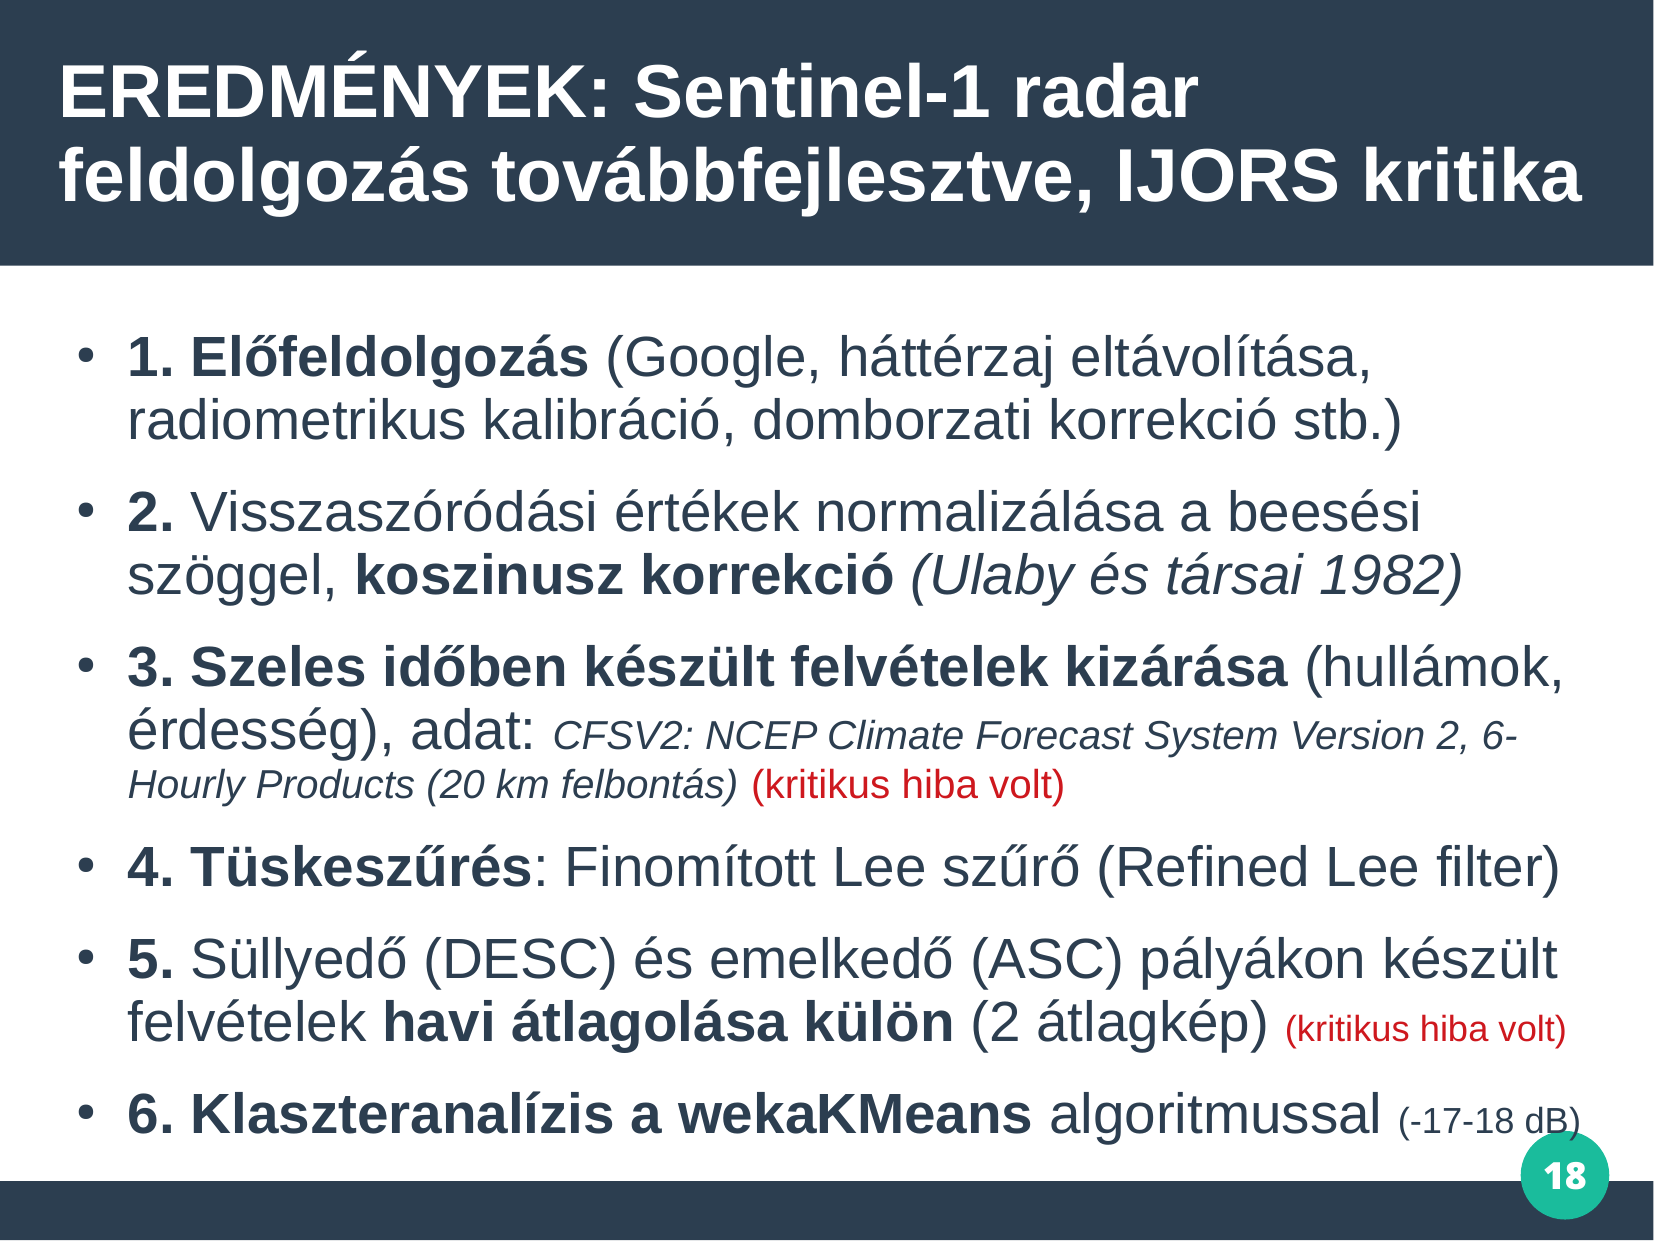

# EREDMÉNYEK: Sentinel-1 radar feldolgozás továbbfejlesztve, IJORS kritika
1. Előfeldolgozás (Google, háttérzaj eltávolítása, radiometrikus kalibráció, domborzati korrekció stb.)
2. Visszaszóródási értékek normalizálása a beesési szöggel, koszinusz korrekció (Ulaby és társai 1982)
3. Szeles időben készült felvételek kizárása (hullámok, érdesség), adat: CFSV2: NCEP Climate Forecast System Version 2, 6-Hourly Products (20 km felbontás) (kritikus hiba volt)
4. Tüskeszűrés: Finomított Lee szűrő (Refined Lee filter)
5. Süllyedő (DESC) és emelkedő (ASC) pályákon készült felvételek havi átlagolása külön (2 átlagkép) (kritikus hiba volt)
6. Klaszteranalízis a wekaKMeans algoritmussal (-17-18 dB)
18